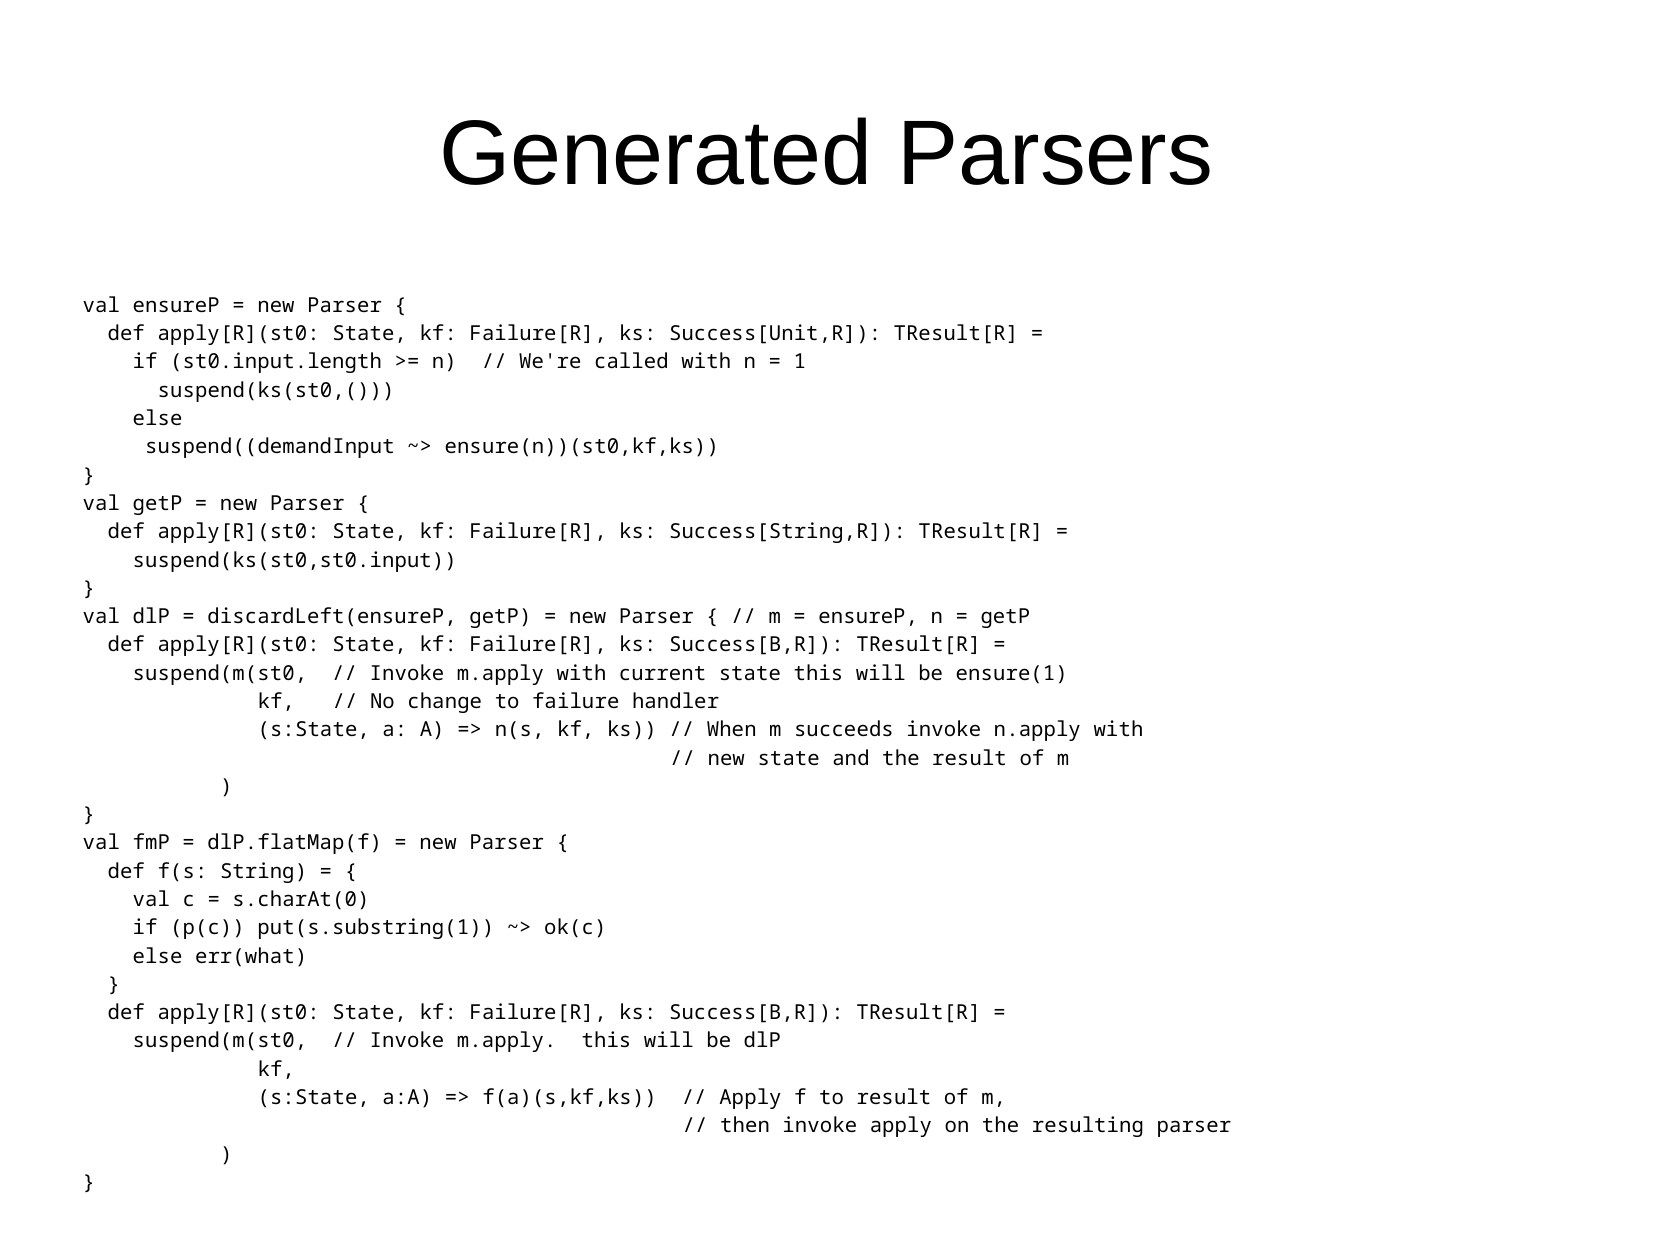

# Generated Parsers
val ensureP = new Parser {
 def apply[R](st0: State, kf: Failure[R], ks: Success[Unit,R]): TResult[R] =
 if (st0.input.length >= n) // We're called with n = 1
 suspend(ks(st0,()))
 else
 suspend((demandInput ~> ensure(n))(st0,kf,ks))
}
val getP = new Parser {
 def apply[R](st0: State, kf: Failure[R], ks: Success[String,R]): TResult[R] =
 suspend(ks(st0,st0.input))
}
val dlP = discardLeft(ensureP, getP) = new Parser { // m = ensureP, n = getP
 def apply[R](st0: State, kf: Failure[R], ks: Success[B,R]): TResult[R] =
 suspend(m(st0, // Invoke m.apply with current state this will be ensure(1)
 kf, // No change to failure handler
 (s:State, a: A) => n(s, kf, ks)) // When m succeeds invoke n.apply with
 // new state and the result of m
 )
}
val fmP = dlP.flatMap(f) = new Parser {
 def f(s: String) = {
 val c = s.charAt(0)
 if (p(c)) put(s.substring(1)) ~> ok(c)
 else err(what)
 }
 def apply[R](st0: State, kf: Failure[R], ks: Success[B,R]): TResult[R] =
 suspend(m(st0, // Invoke m.apply. this will be dlP
 kf,
 (s:State, a:A) => f(a)(s,kf,ks)) // Apply f to result of m,
 // then invoke apply on the resulting parser
 )
}